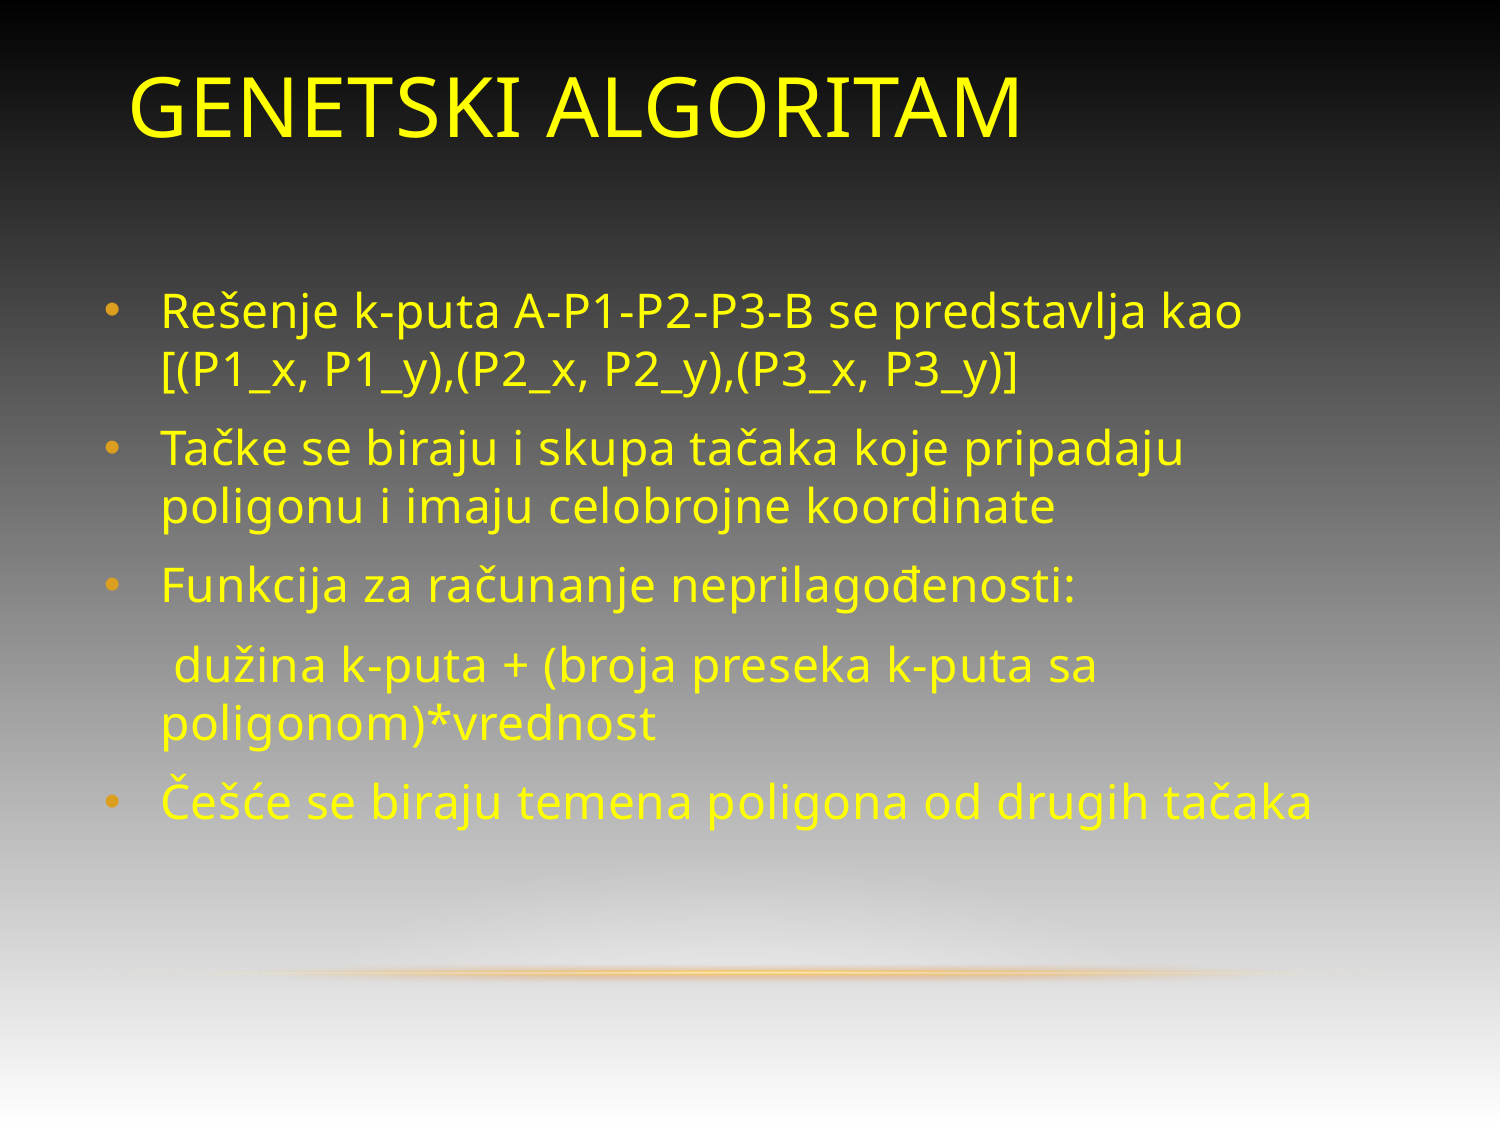

# GENETSKI ALGORITAM
Rešenje k-puta A-P1-P2-P3-B se predstavlja kao [(P1_x, P1_y),(P2_x, P2_y),(P3_x, P3_y)]
Tačke se biraju i skupa tačaka koje pripadaju poligonu i imaju celobrojne koordinate
Funkcija za računanje neprilagođenosti:
 dužina k-puta + (broja preseka k-puta sa poligonom)*vrednost
Češće se biraju temena poligona od drugih tačaka